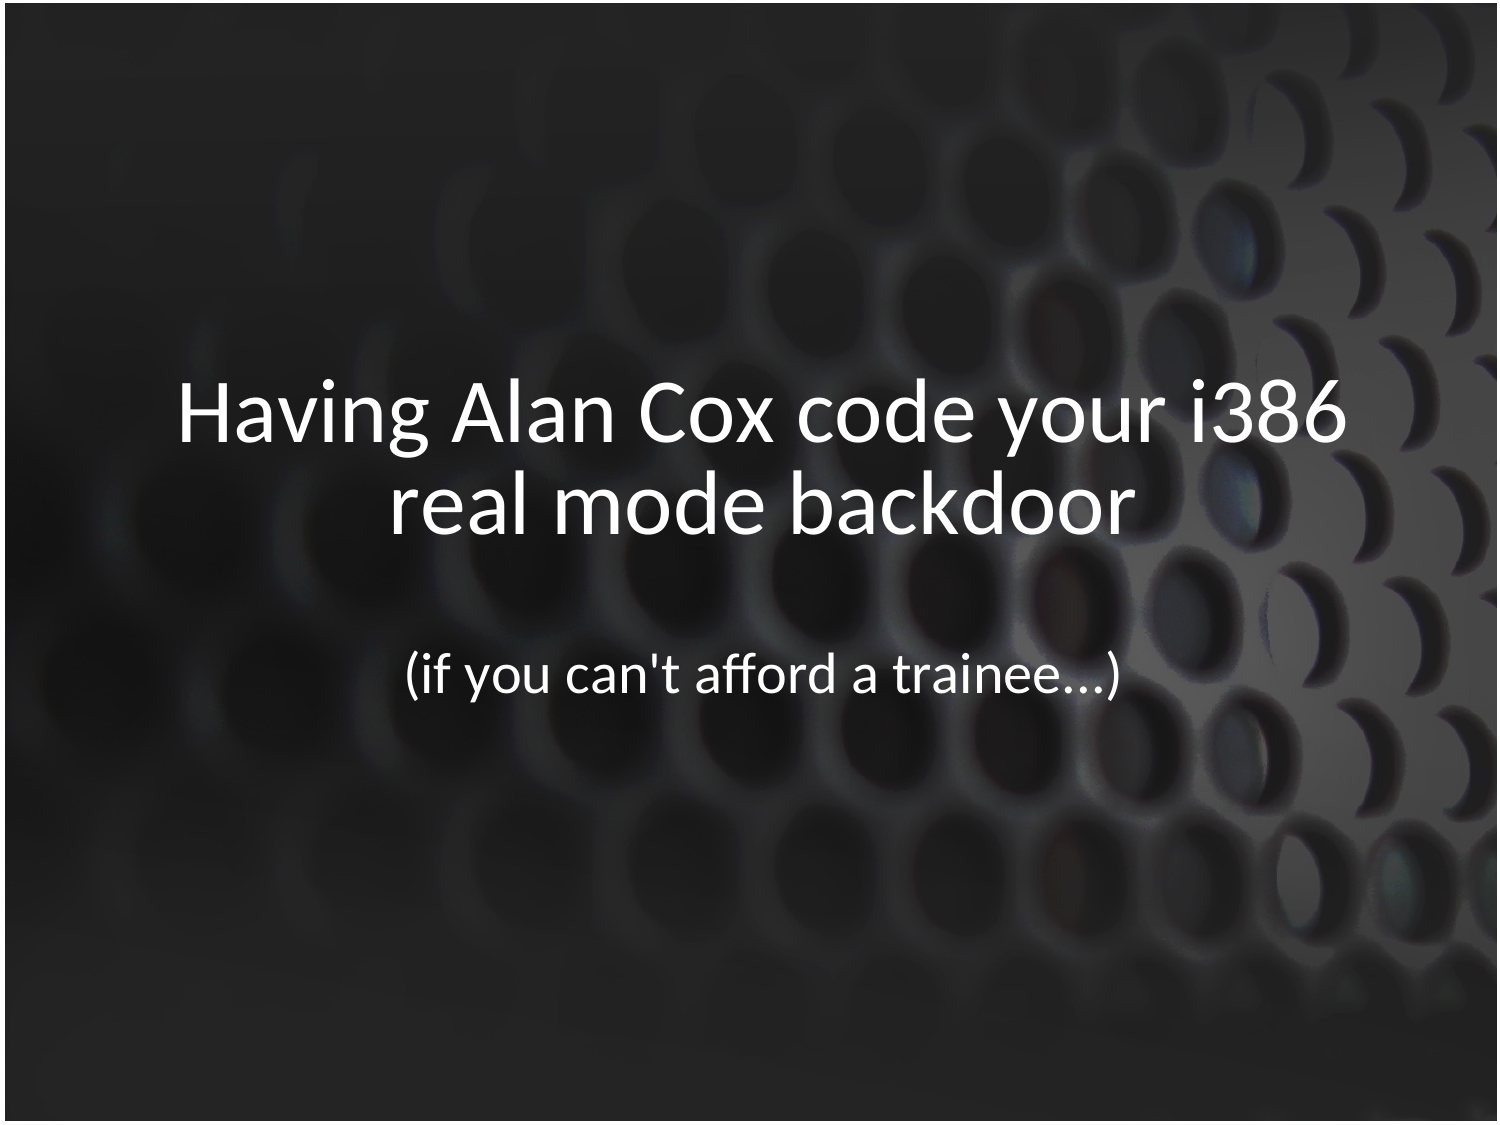

# Having Alan Cox code your i386 real mode backdoor (if you can't afford a trainee...)